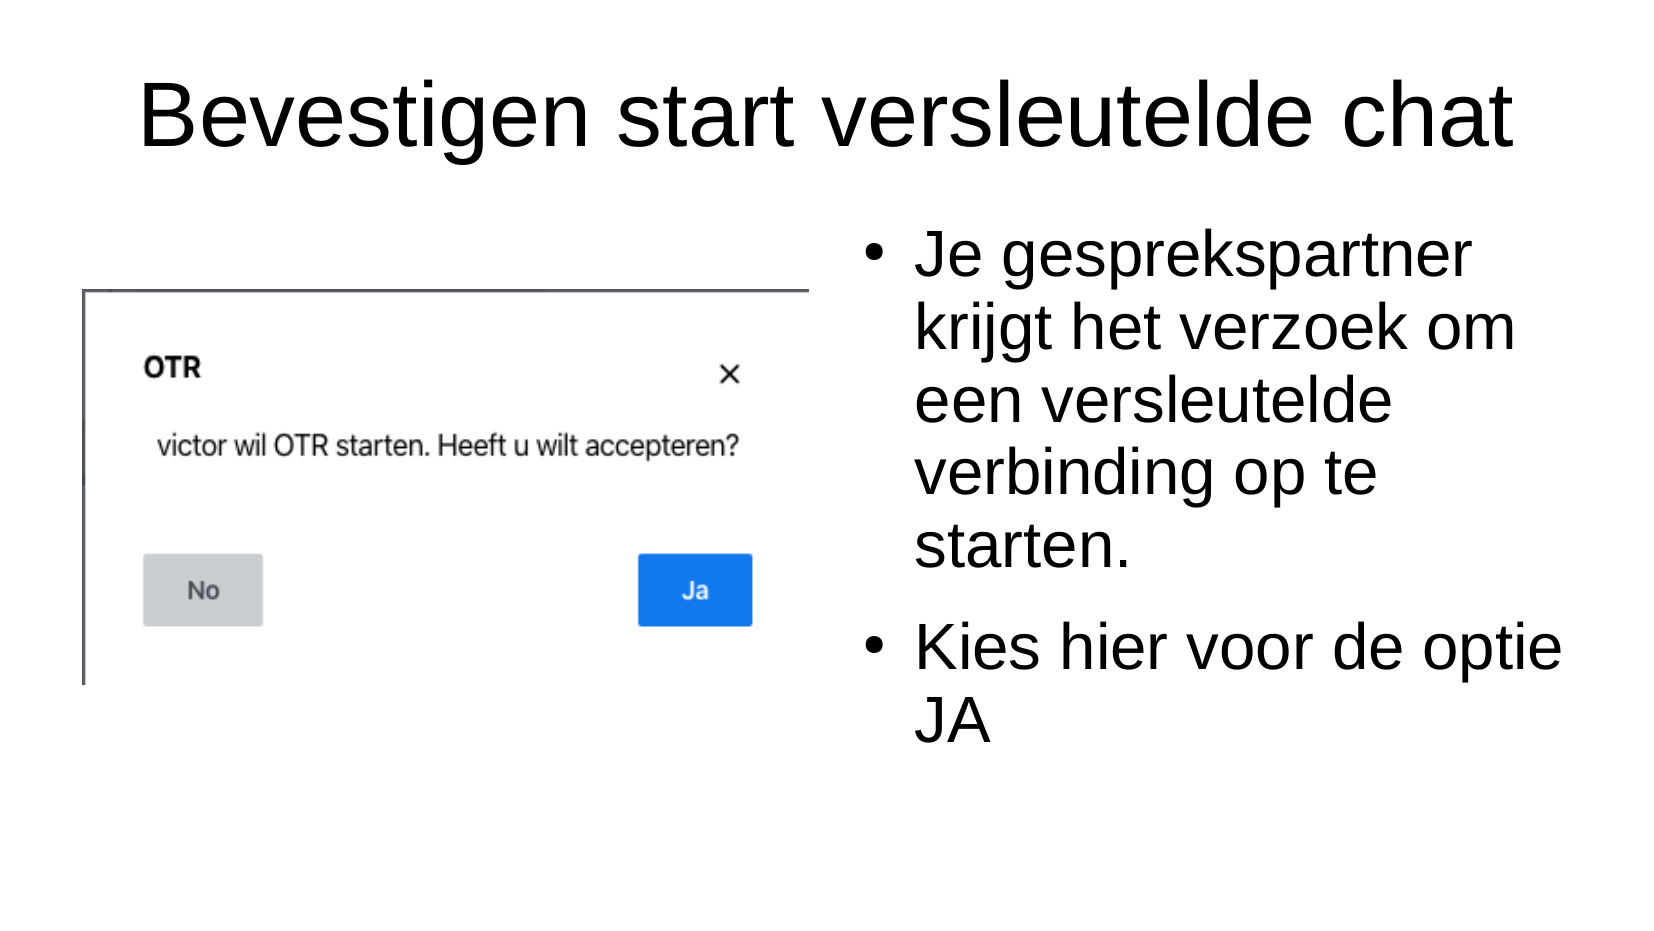

# Bevestigen start versleutelde chat
Je gesprekspartner krijgt het verzoek om een versleutelde verbinding op te starten.
Kies hier voor de optie JA